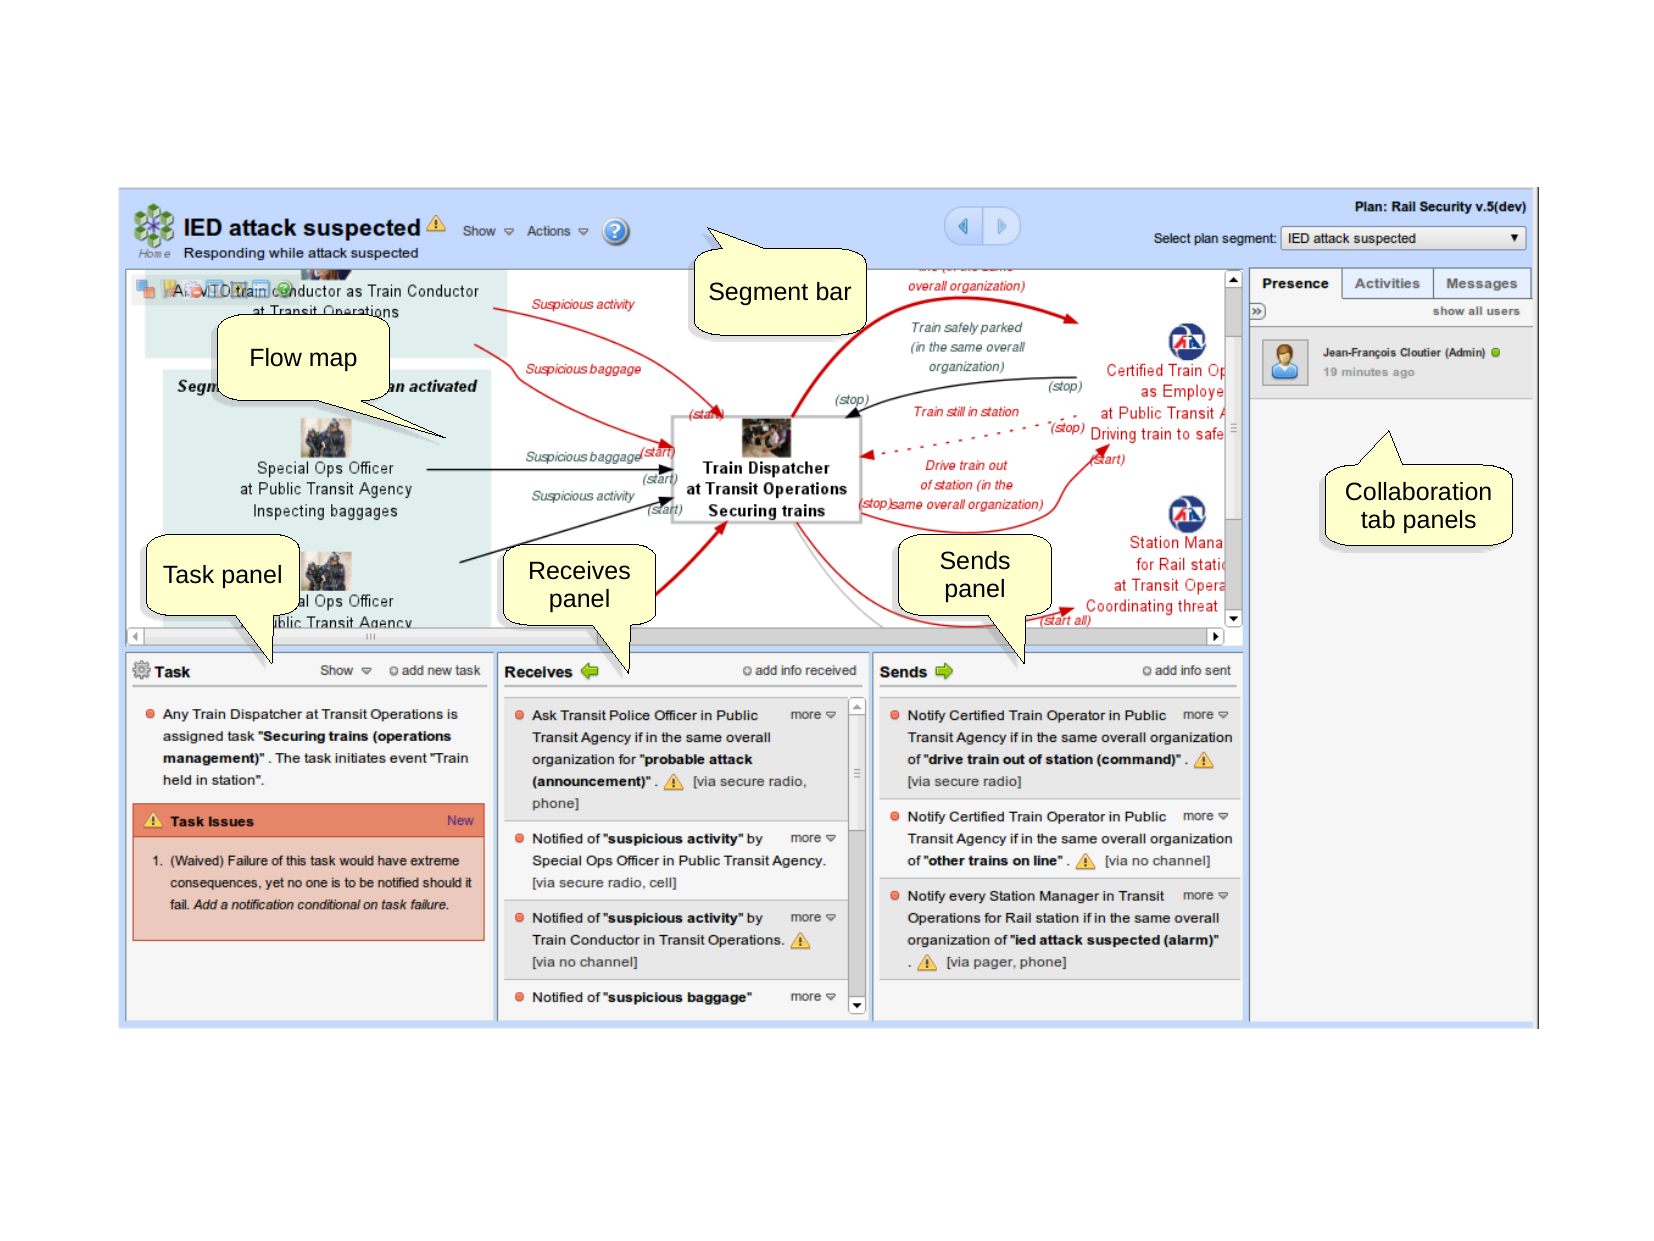

Segment bar
Flow map
Collaboration tab panels
Sends panel
Task panel
Receives panel